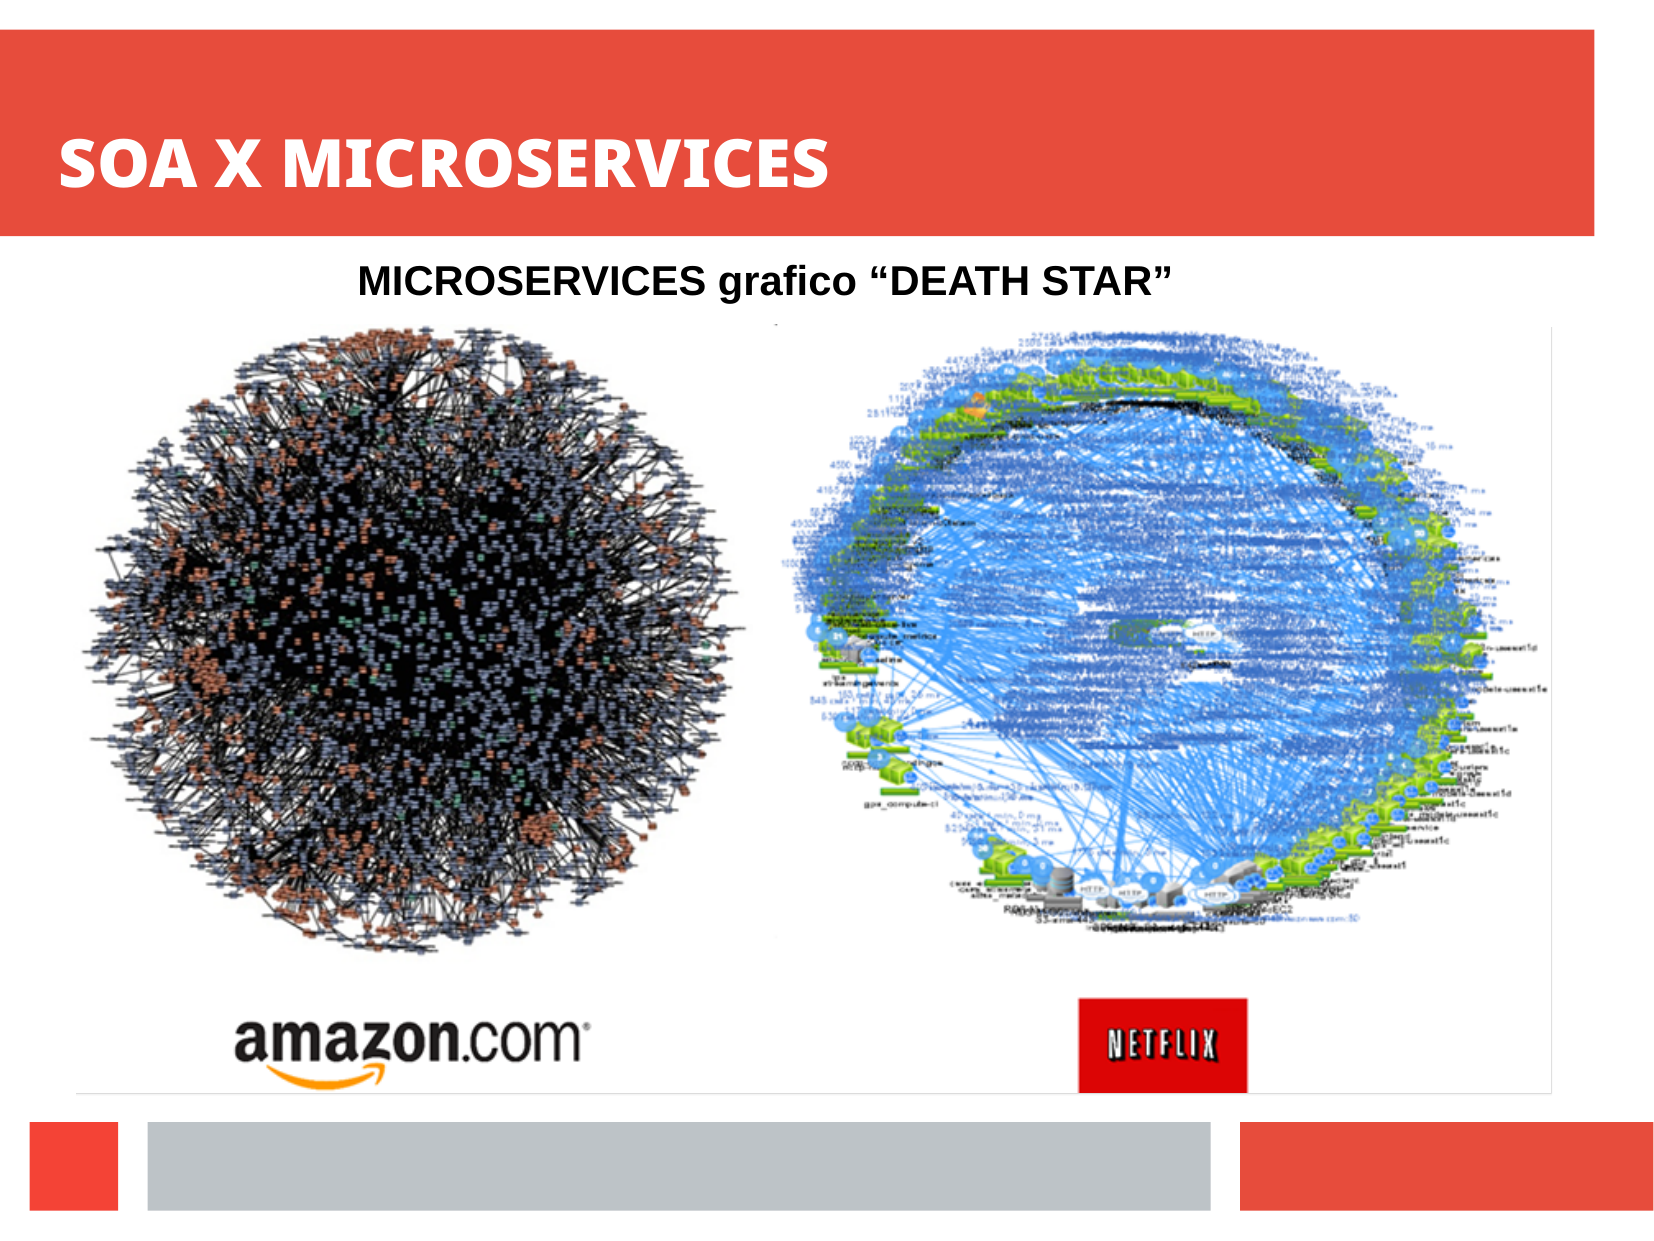

# SOA X MICROSERVICES
MICROSERVICES grafico “DEATH STAR”